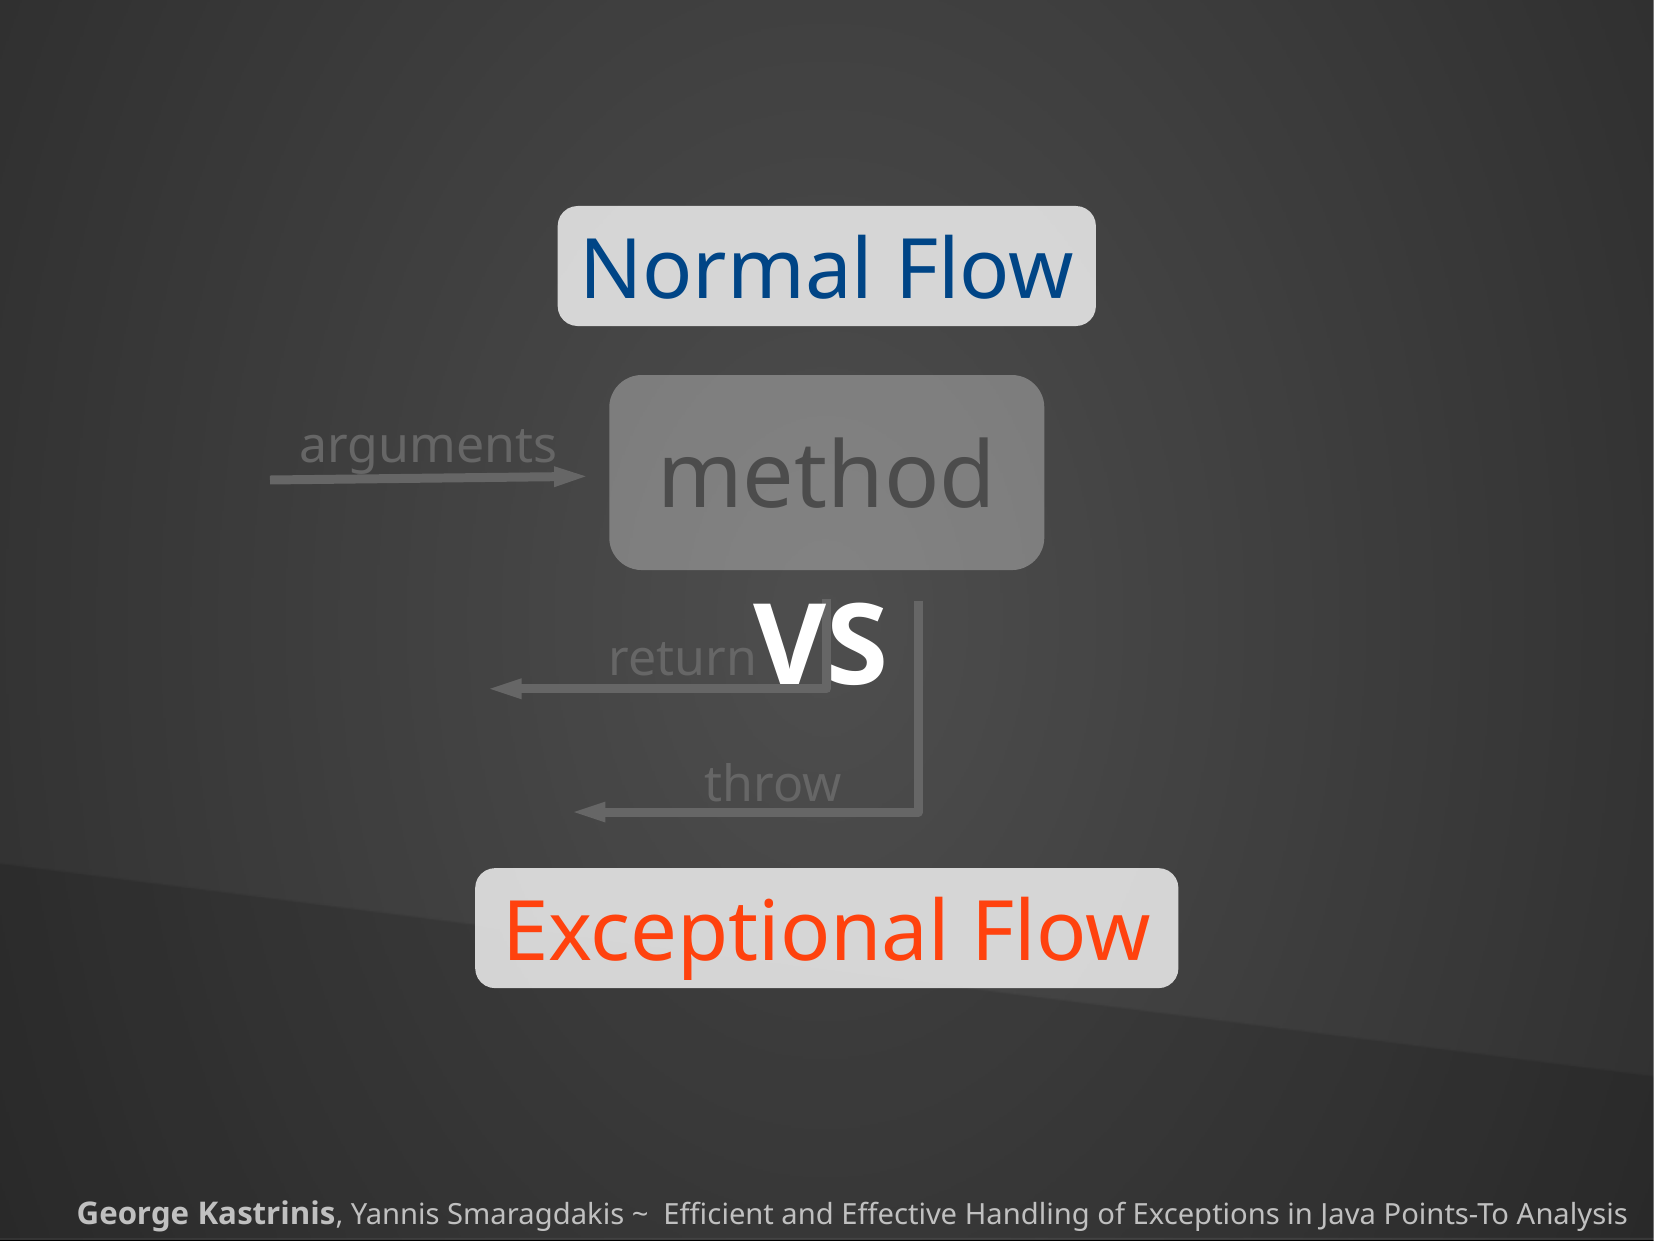

Normal Flow
method
arguments
VS
return
throw
Exceptional Flow